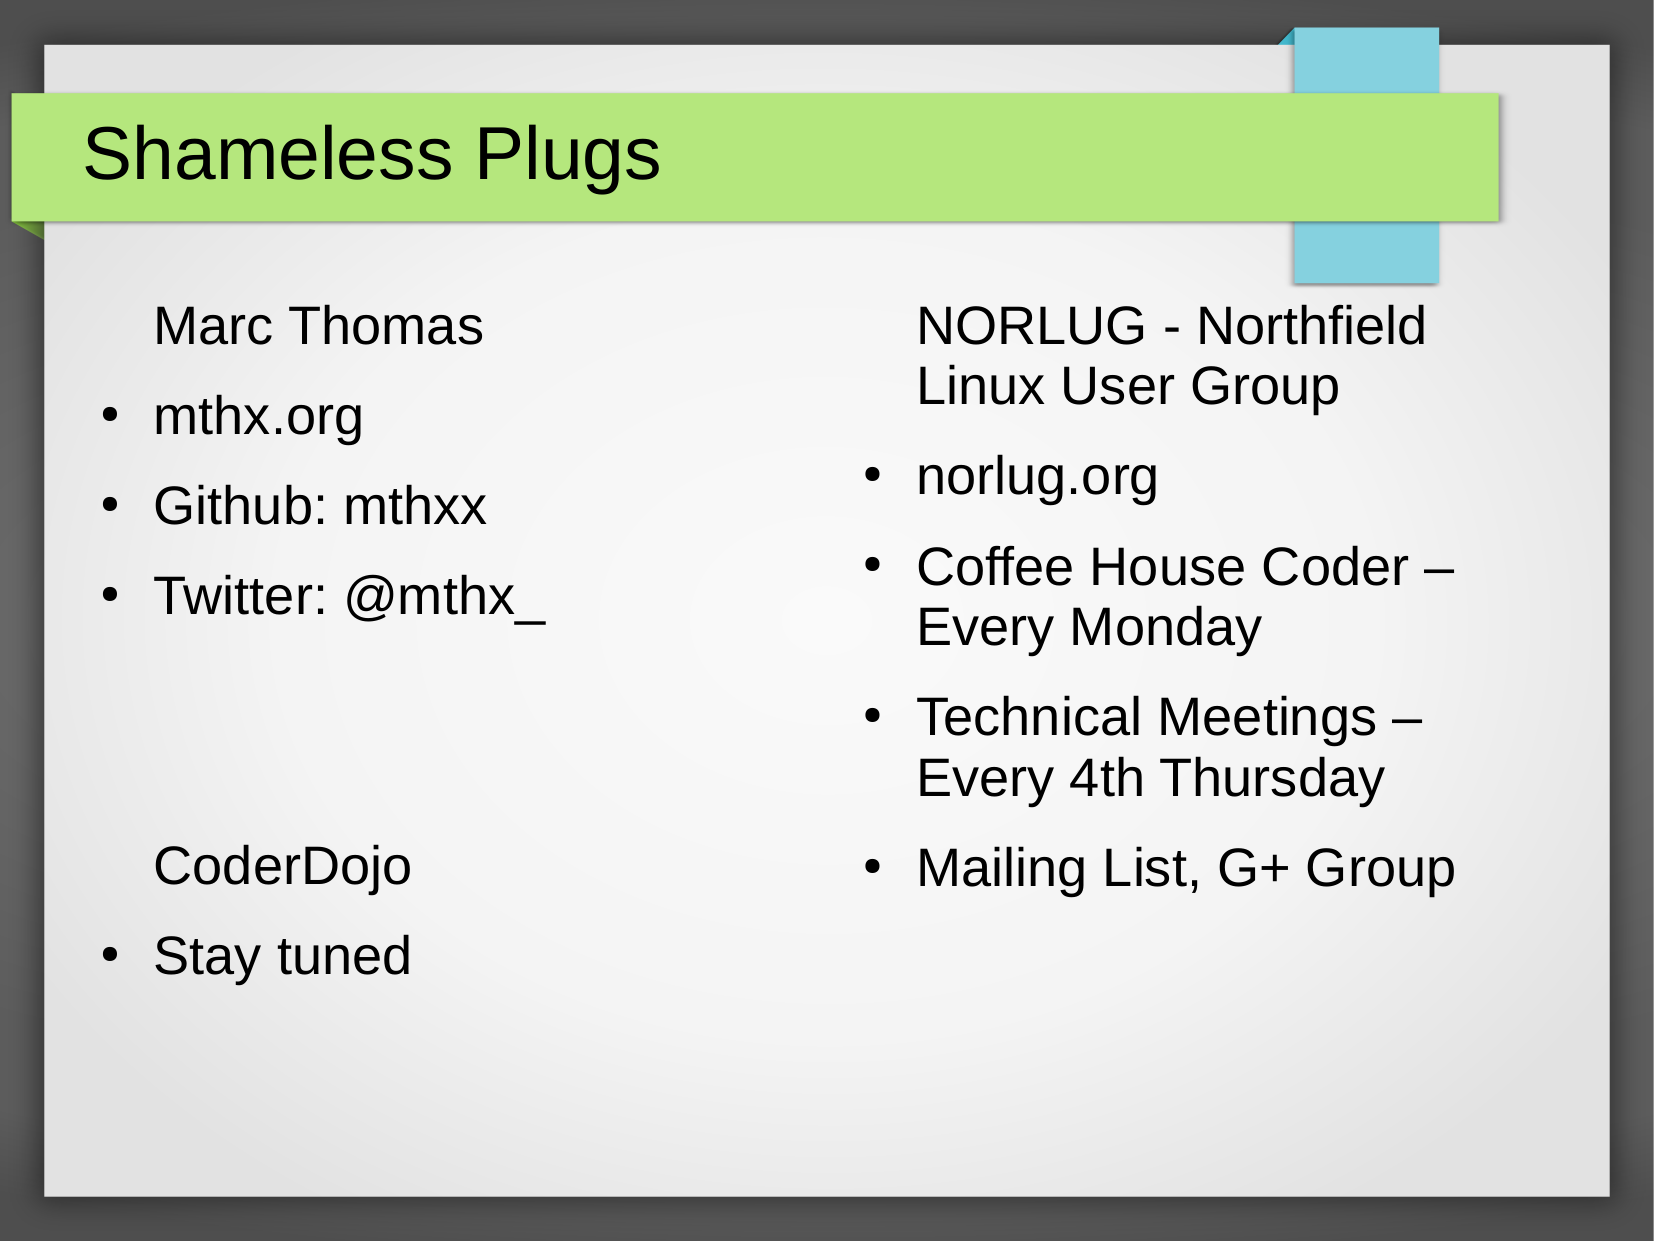

# Shameless Plugs
Marc Thomas
mthx.org
Github: mthxx
Twitter: @mthx_
CoderDojo
Stay tuned
NORLUG - Northfield Linux User Group
norlug.org
Coffee House Coder – Every Monday
Technical Meetings – Every 4th Thursday
Mailing List, G+ Group